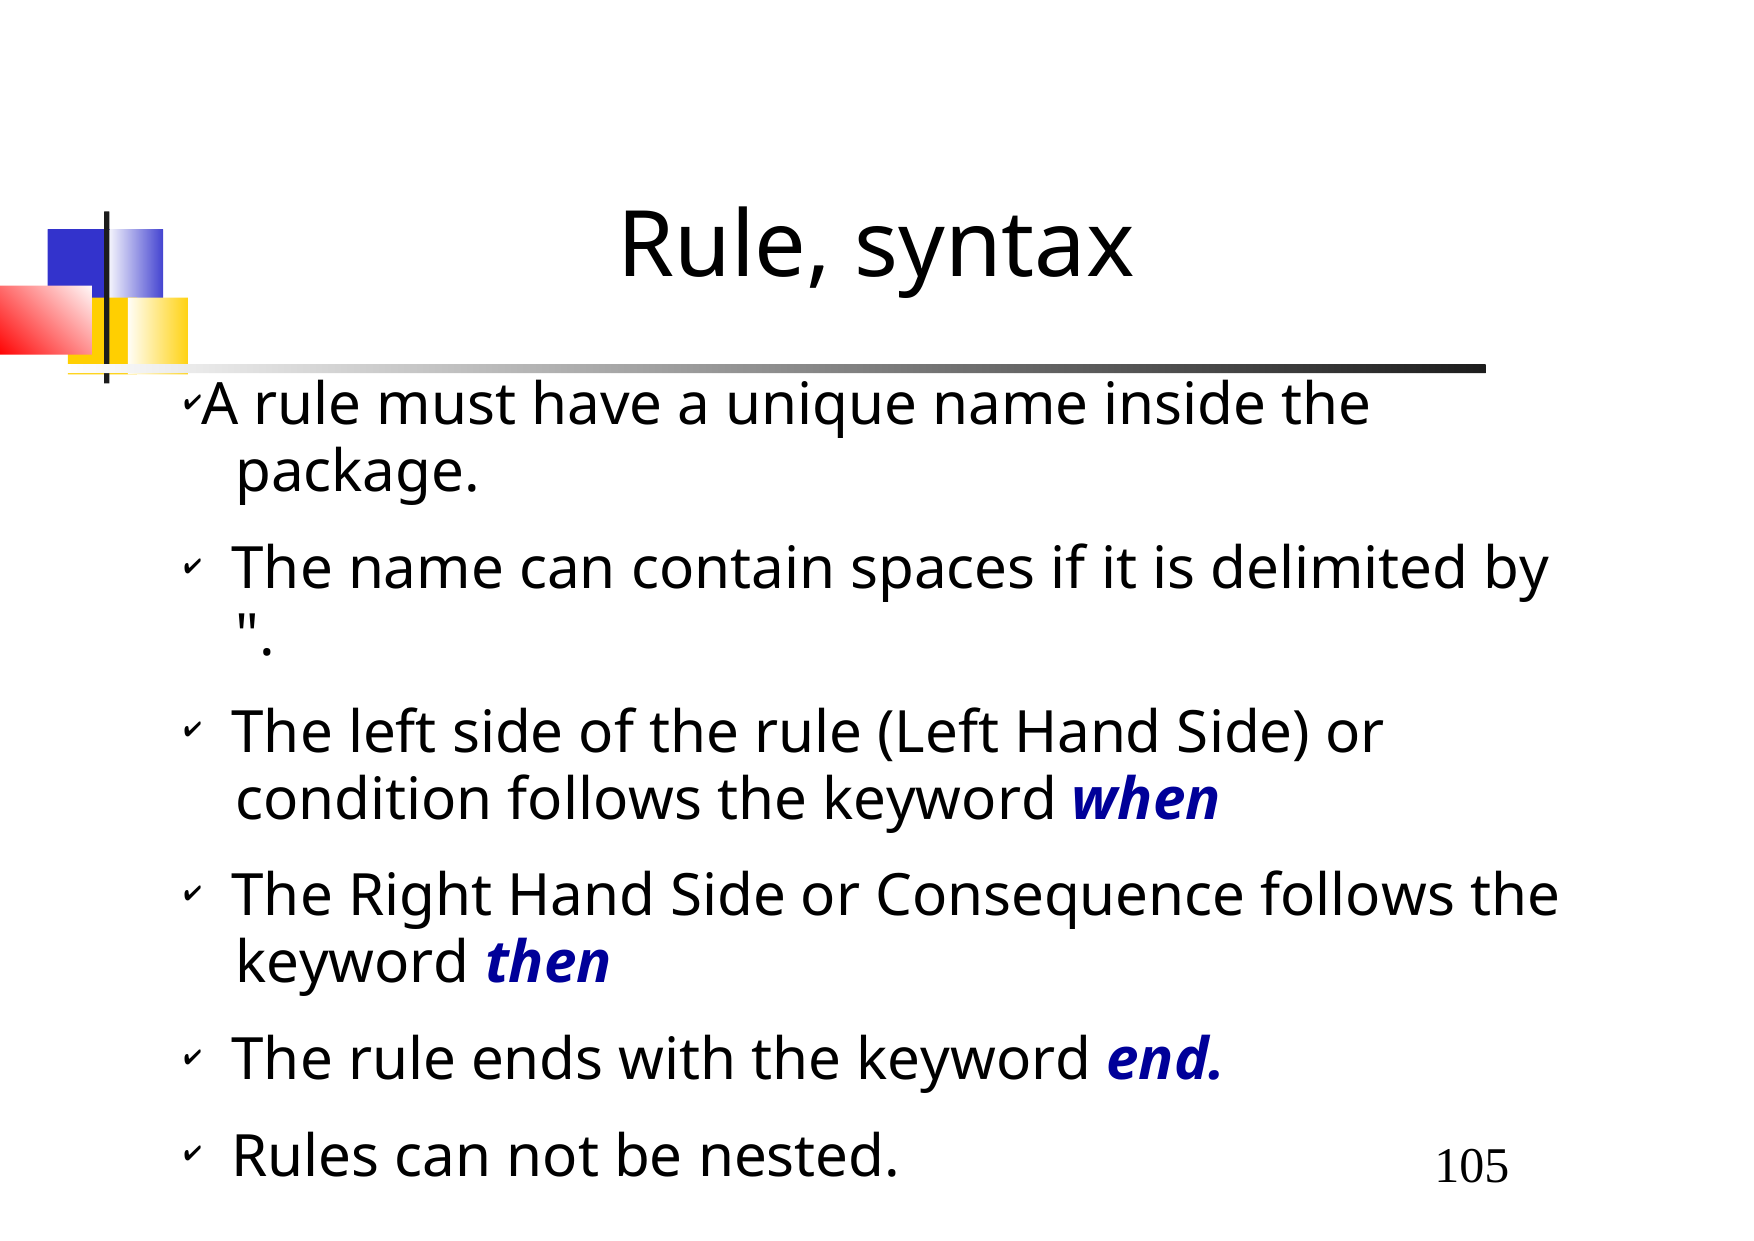

# Rule, syntax
A rule must have a unique name inside the package.
  The name can contain spaces if it is delimited by ".
  The left side of the rule (Left Hand Side) or condition follows the keyword when
  The Right Hand Side or Consequence follows the keyword then
  The rule ends with the keyword end.
  Rules can not be nested.